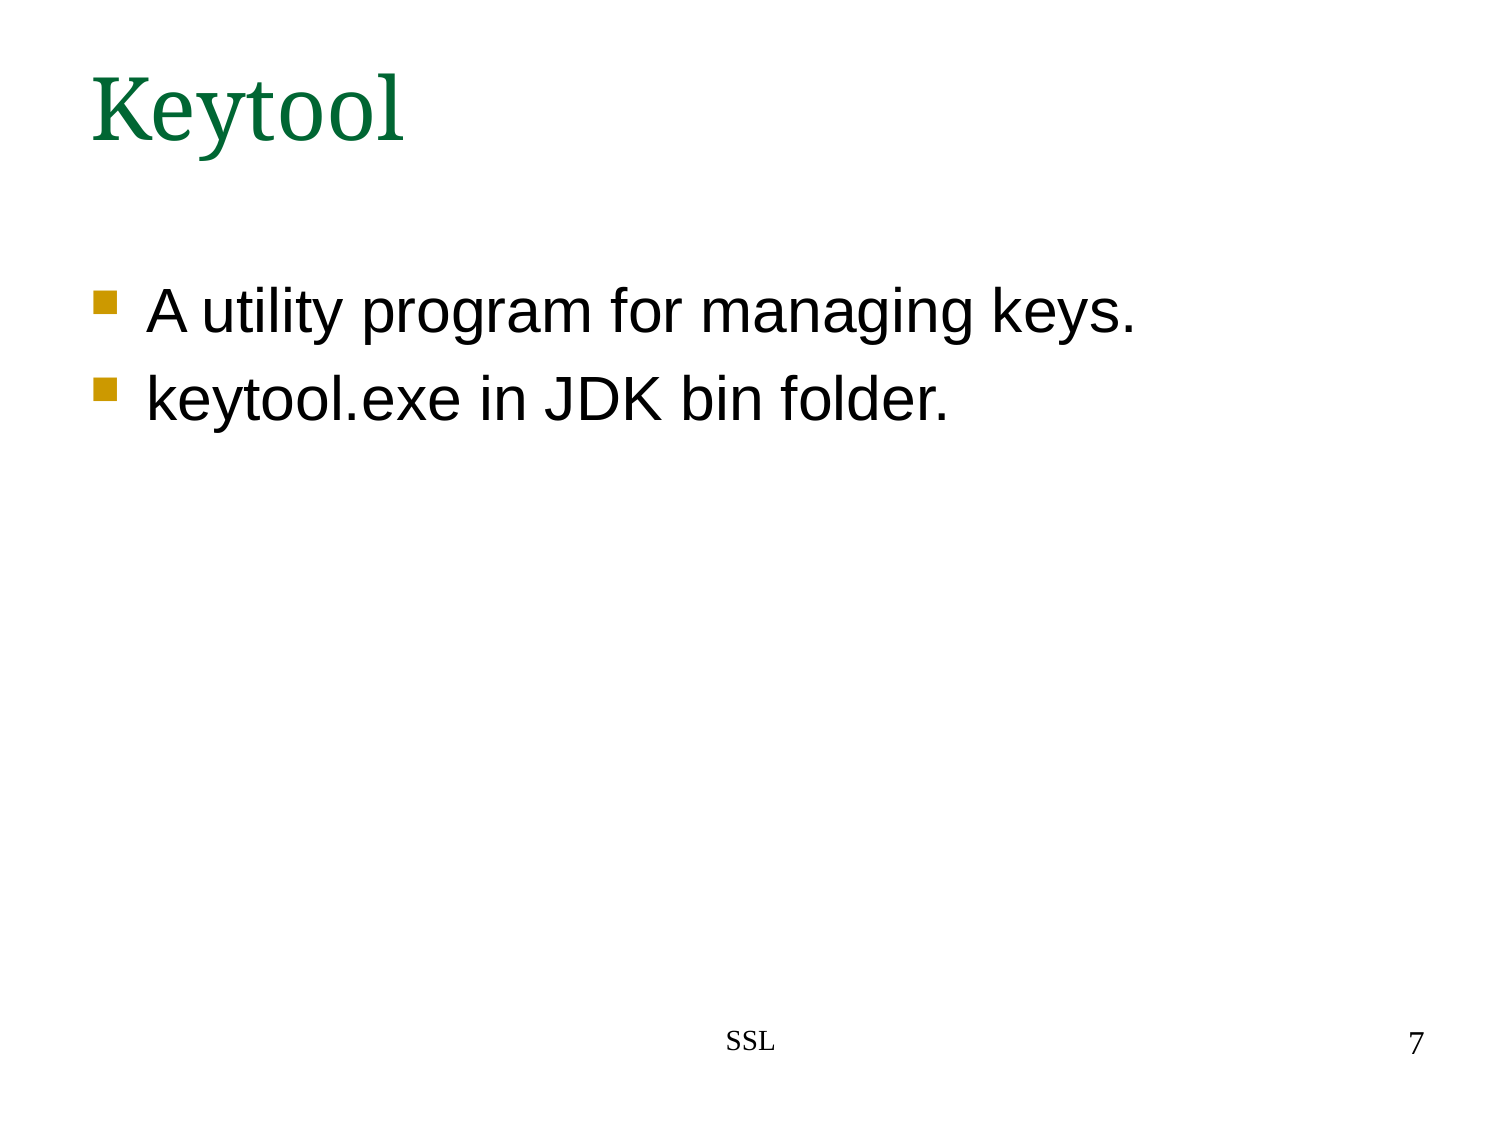

# Keytool
A utility program for managing keys.
keytool.exe in JDK bin folder.
SSL
7